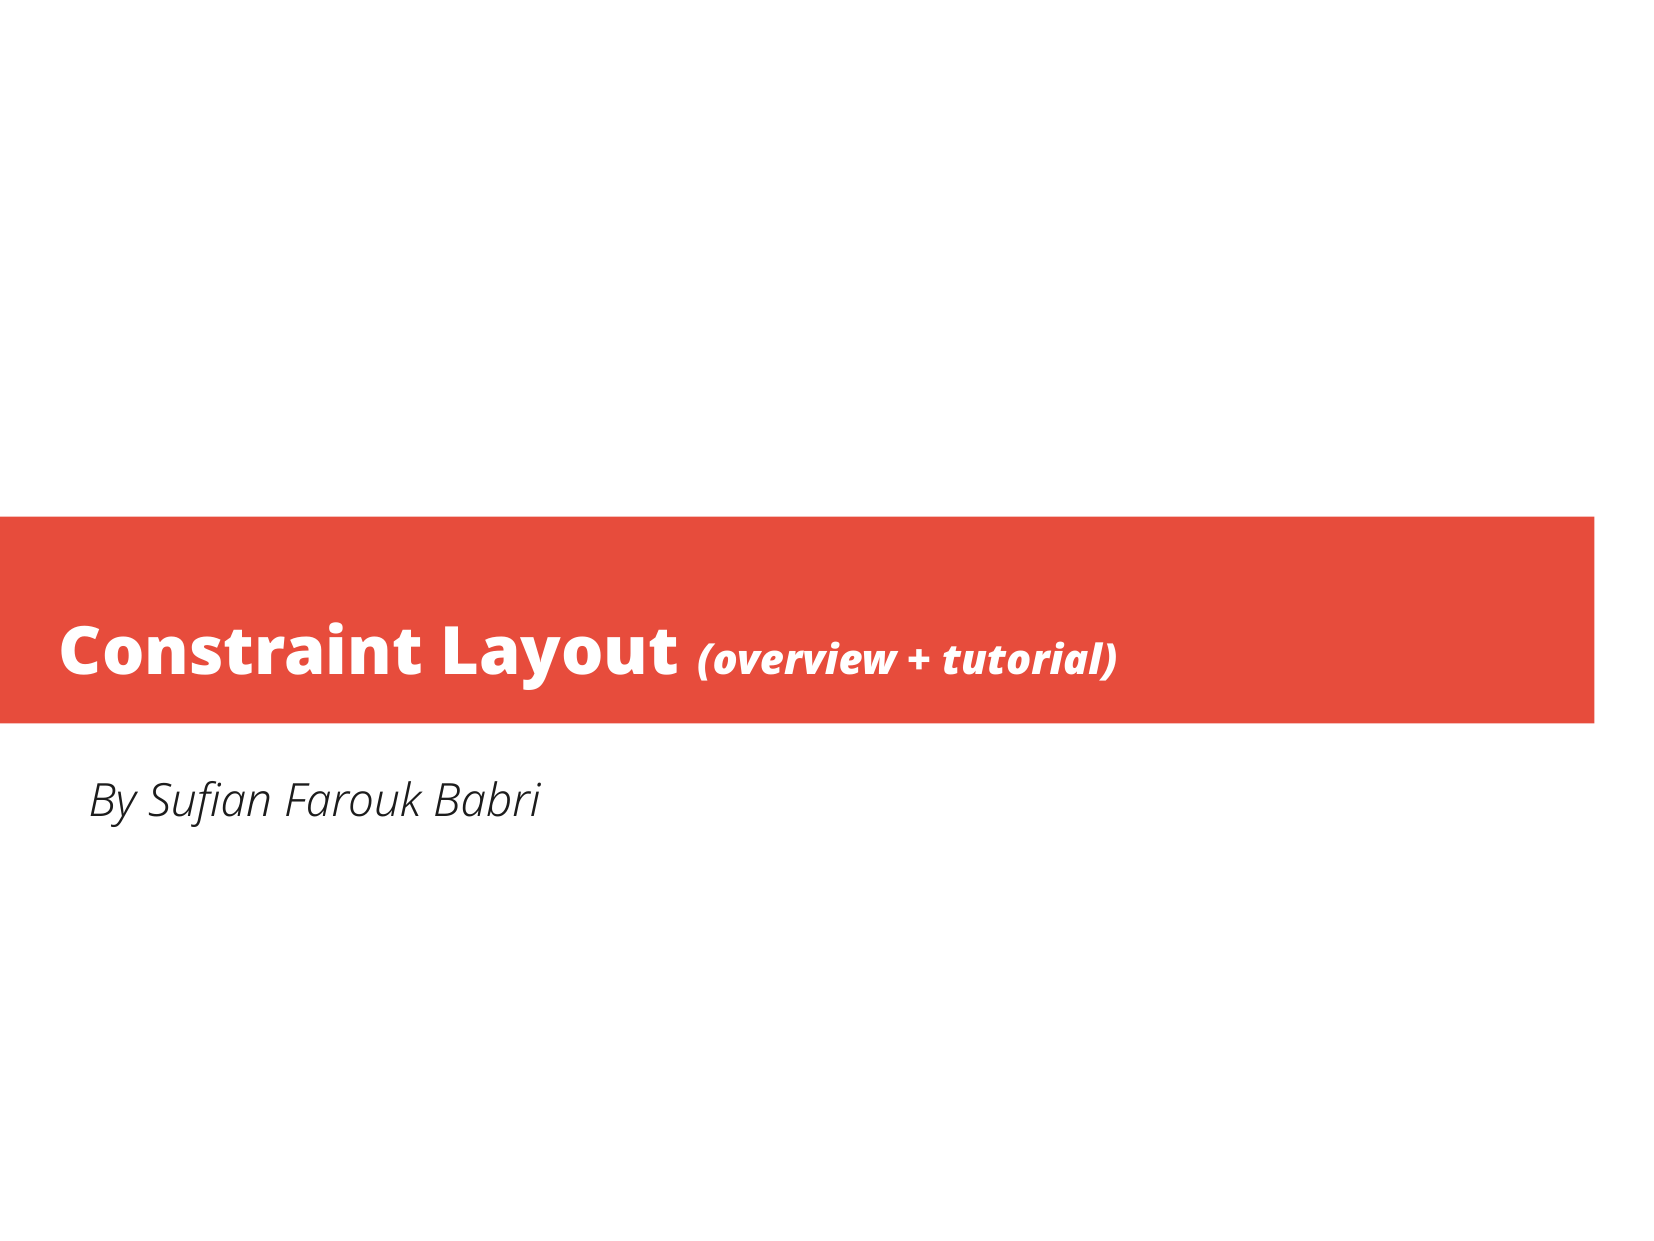

# Constraint Layout (overview + tutorial)
By Sufian Farouk Babri